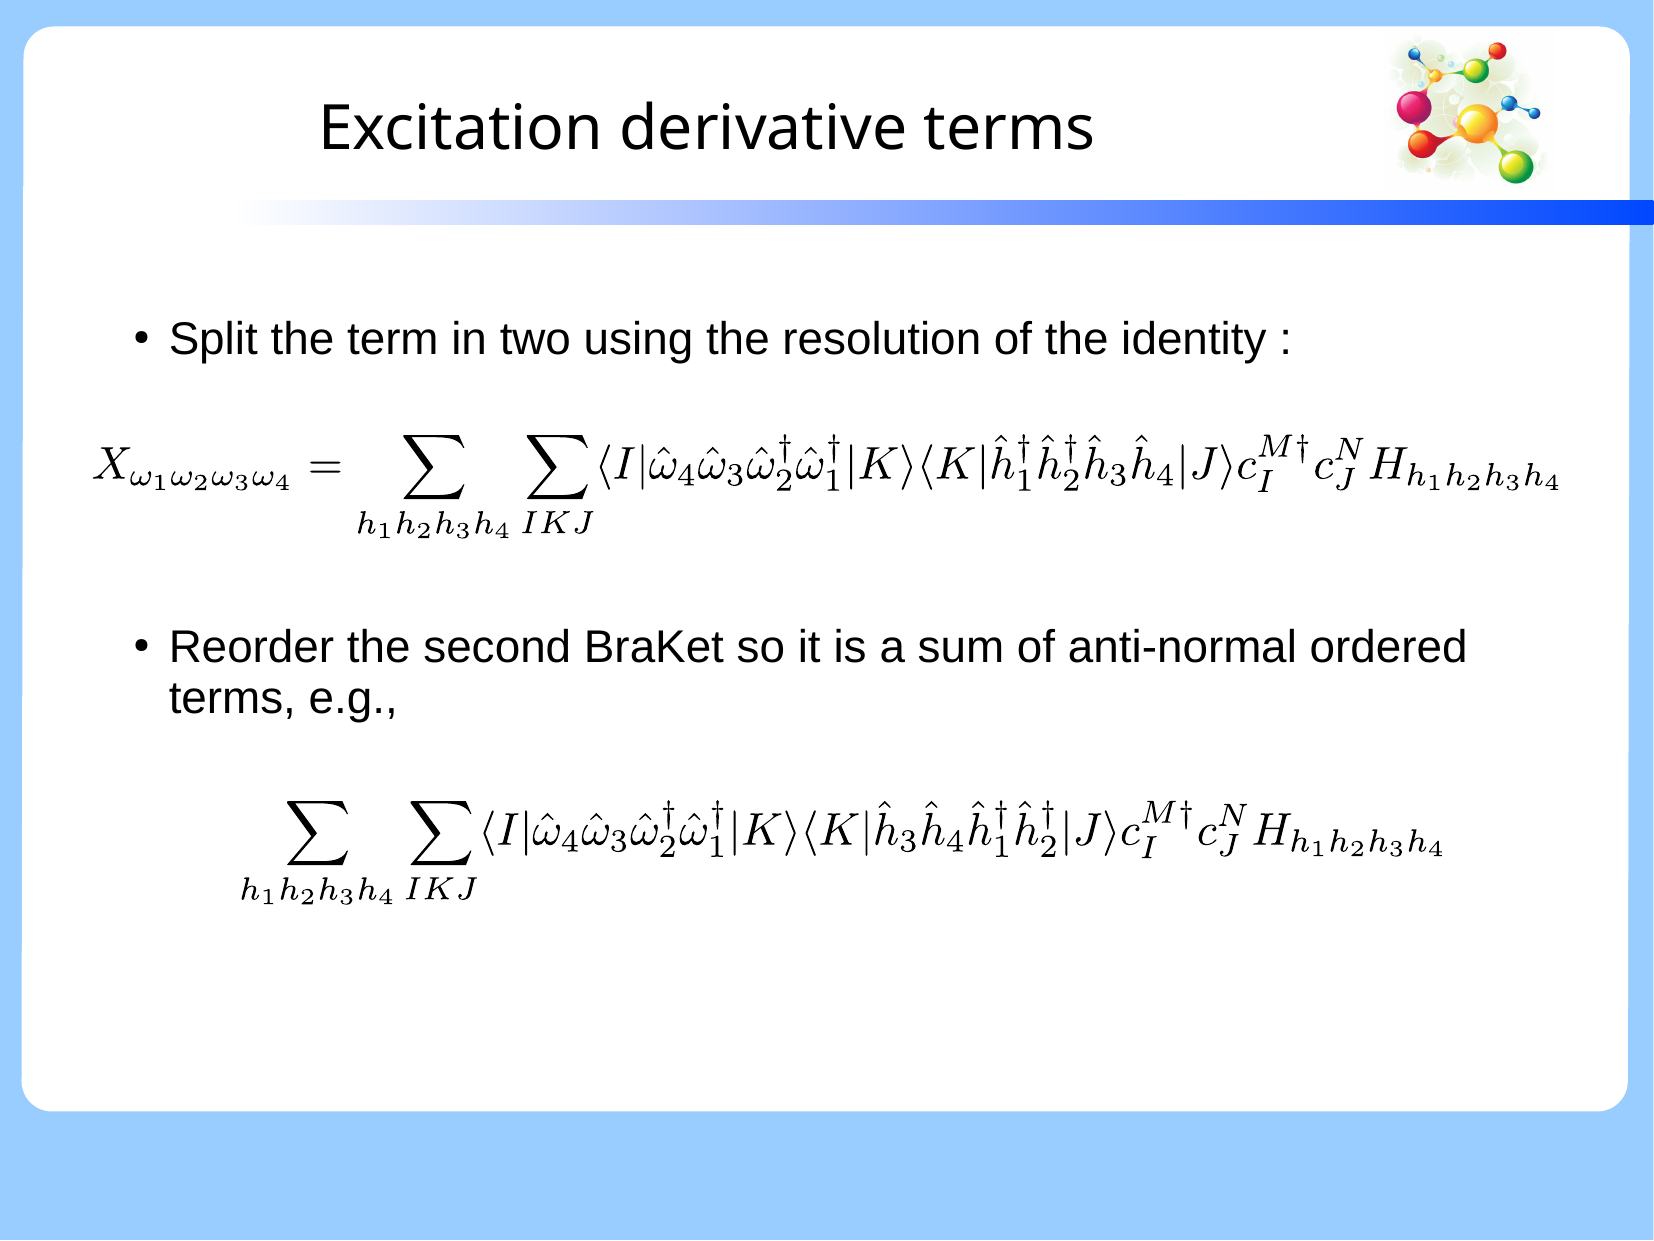

# Excitation derivative terms
Split the term in two using the resolution of the identity :
Reorder the second BraKet so it is a sum of anti-normal ordered terms, e.g.,